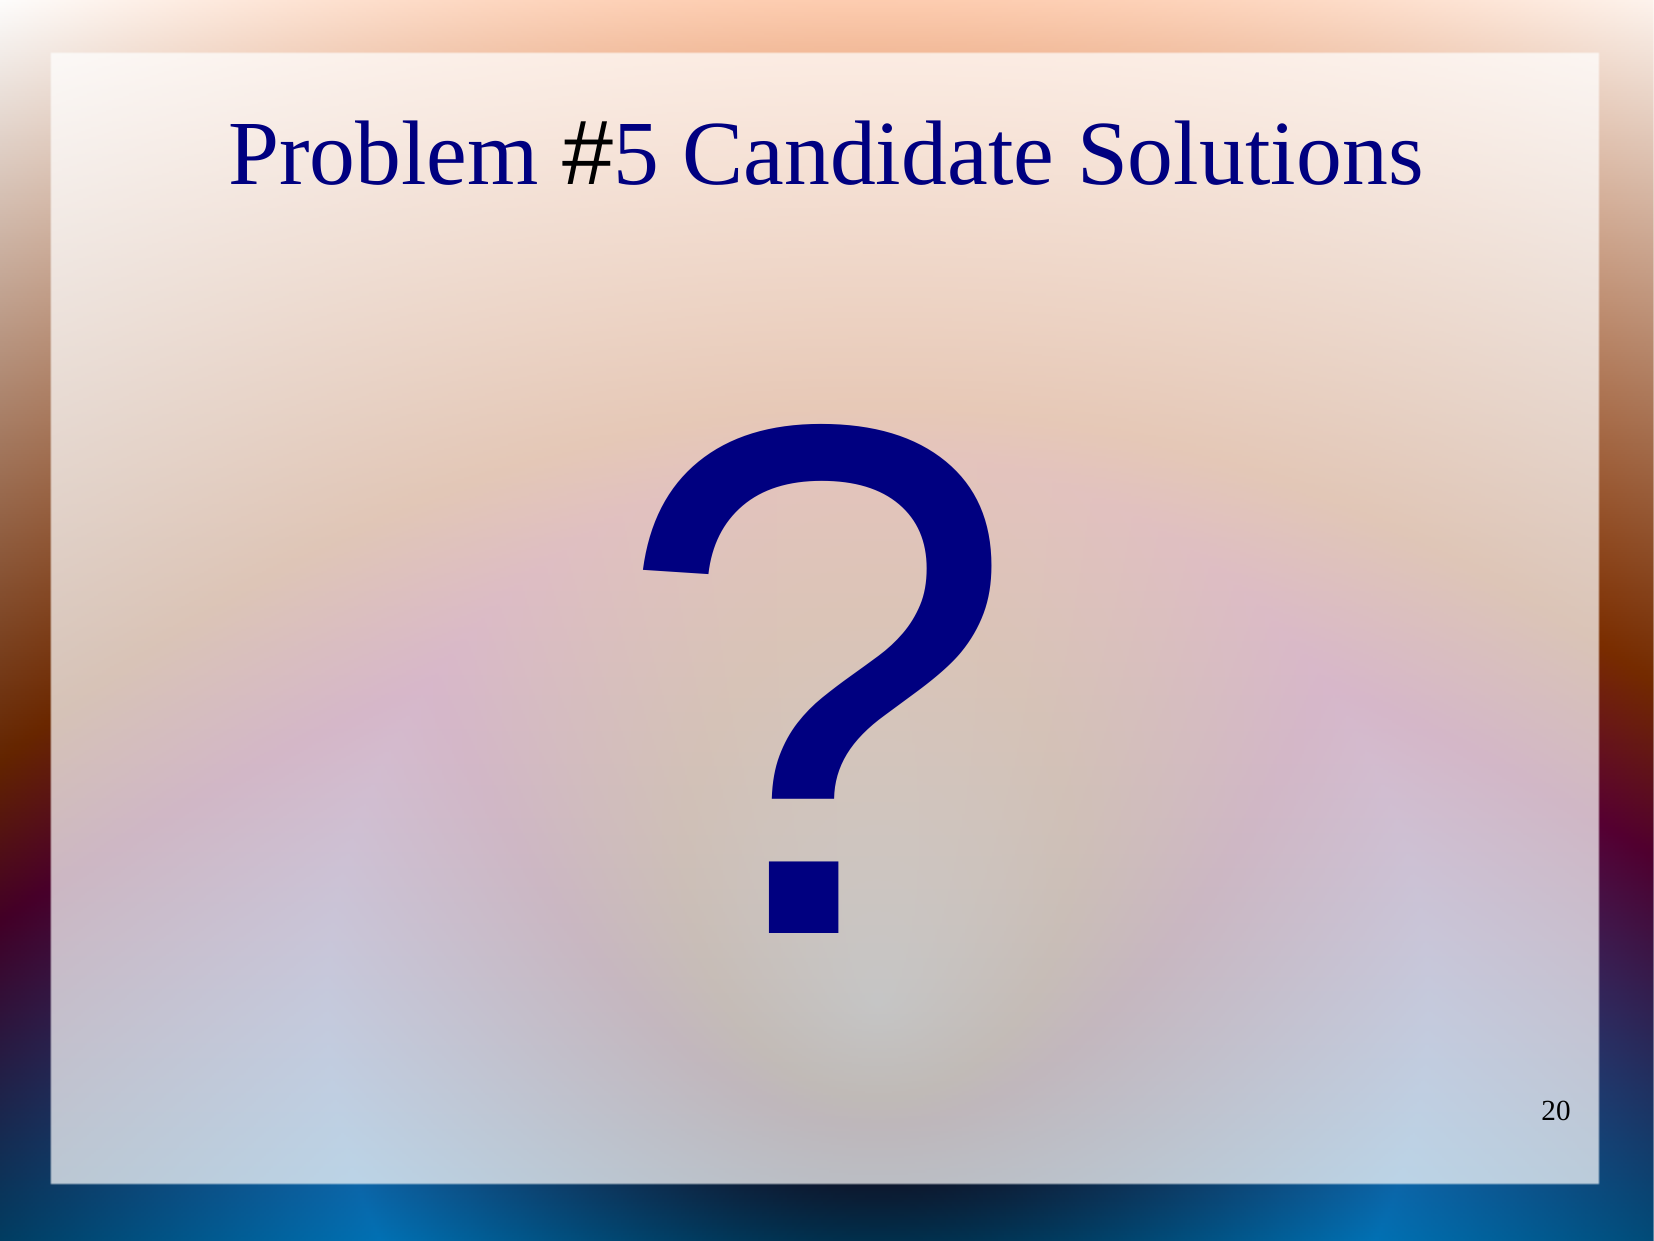

# Problem #5 Candidate Solutions
?
20